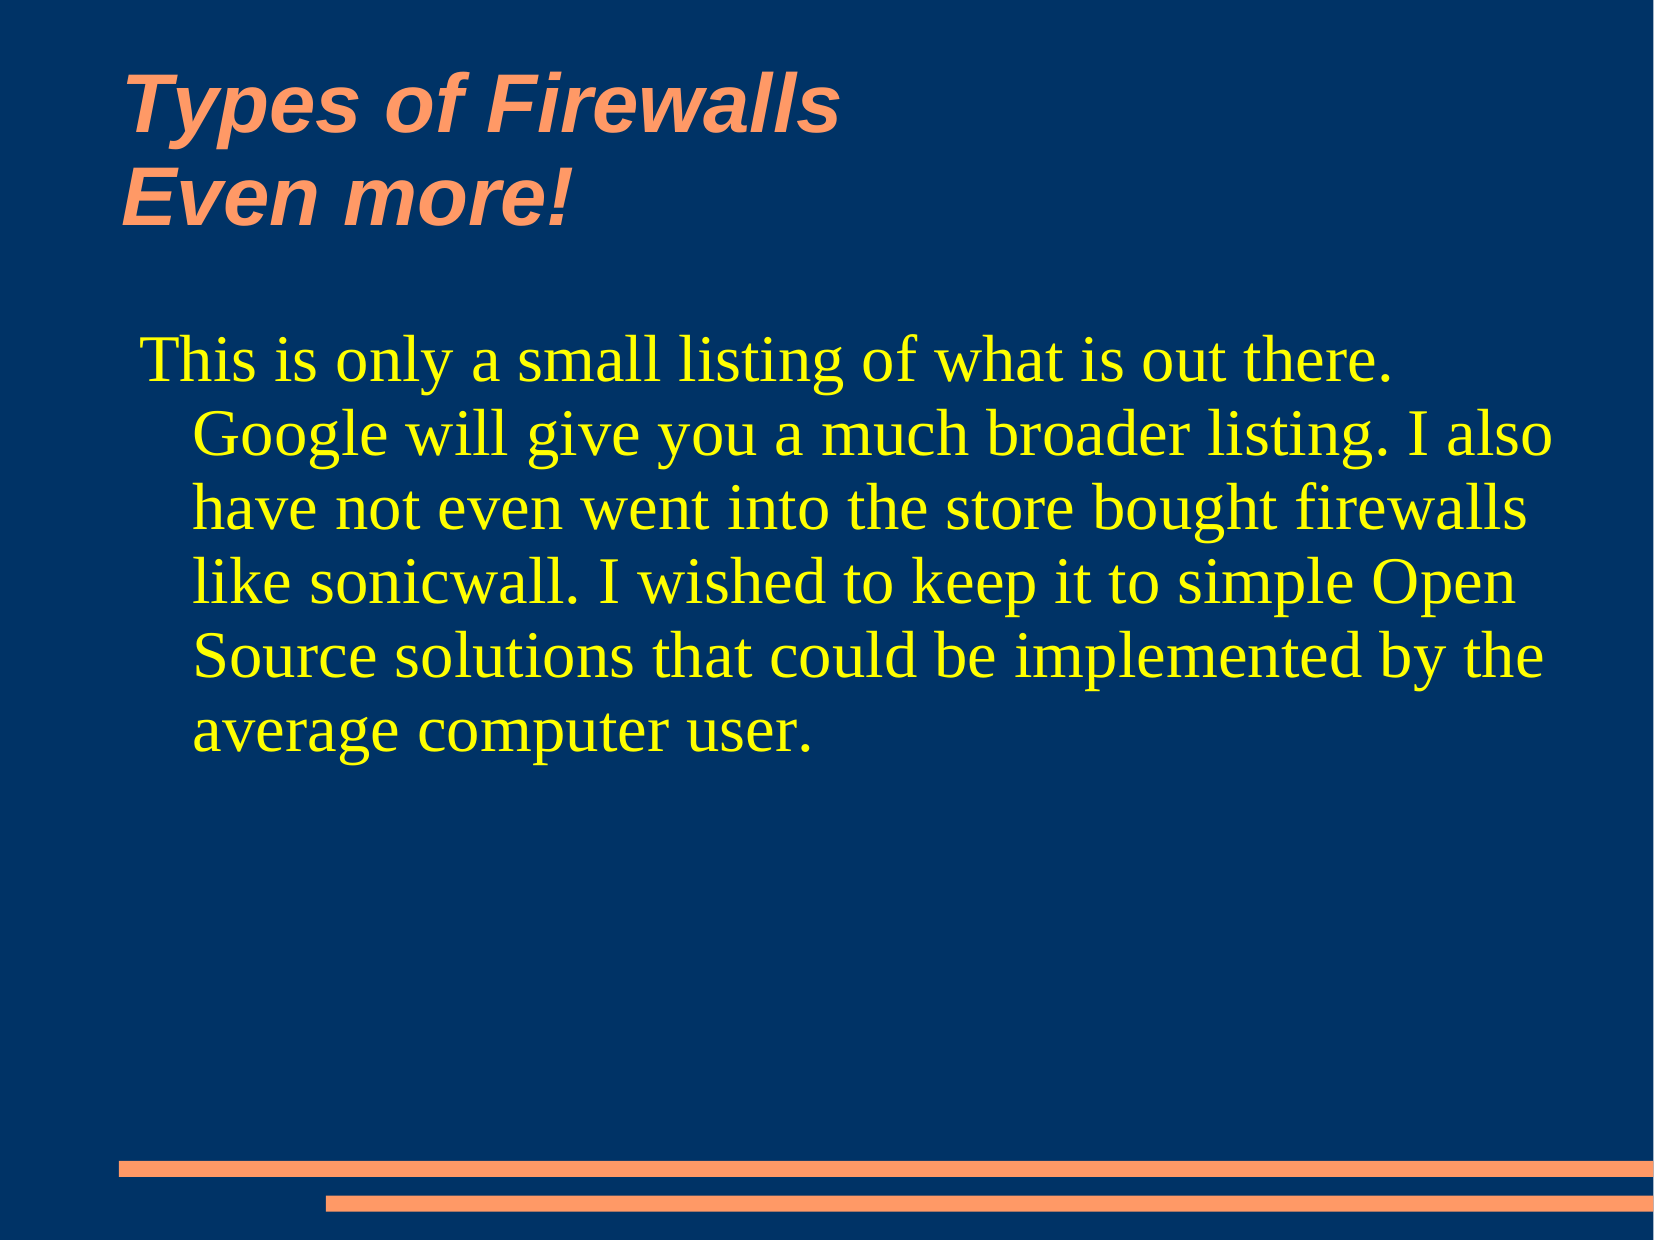

# Types of Firewalls Even more!
This is only a small listing of what is out there. Google will give you a much broader listing. I also have not even went into the store bought firewalls like sonicwall. I wished to keep it to simple Open Source solutions that could be implemented by the average computer user.